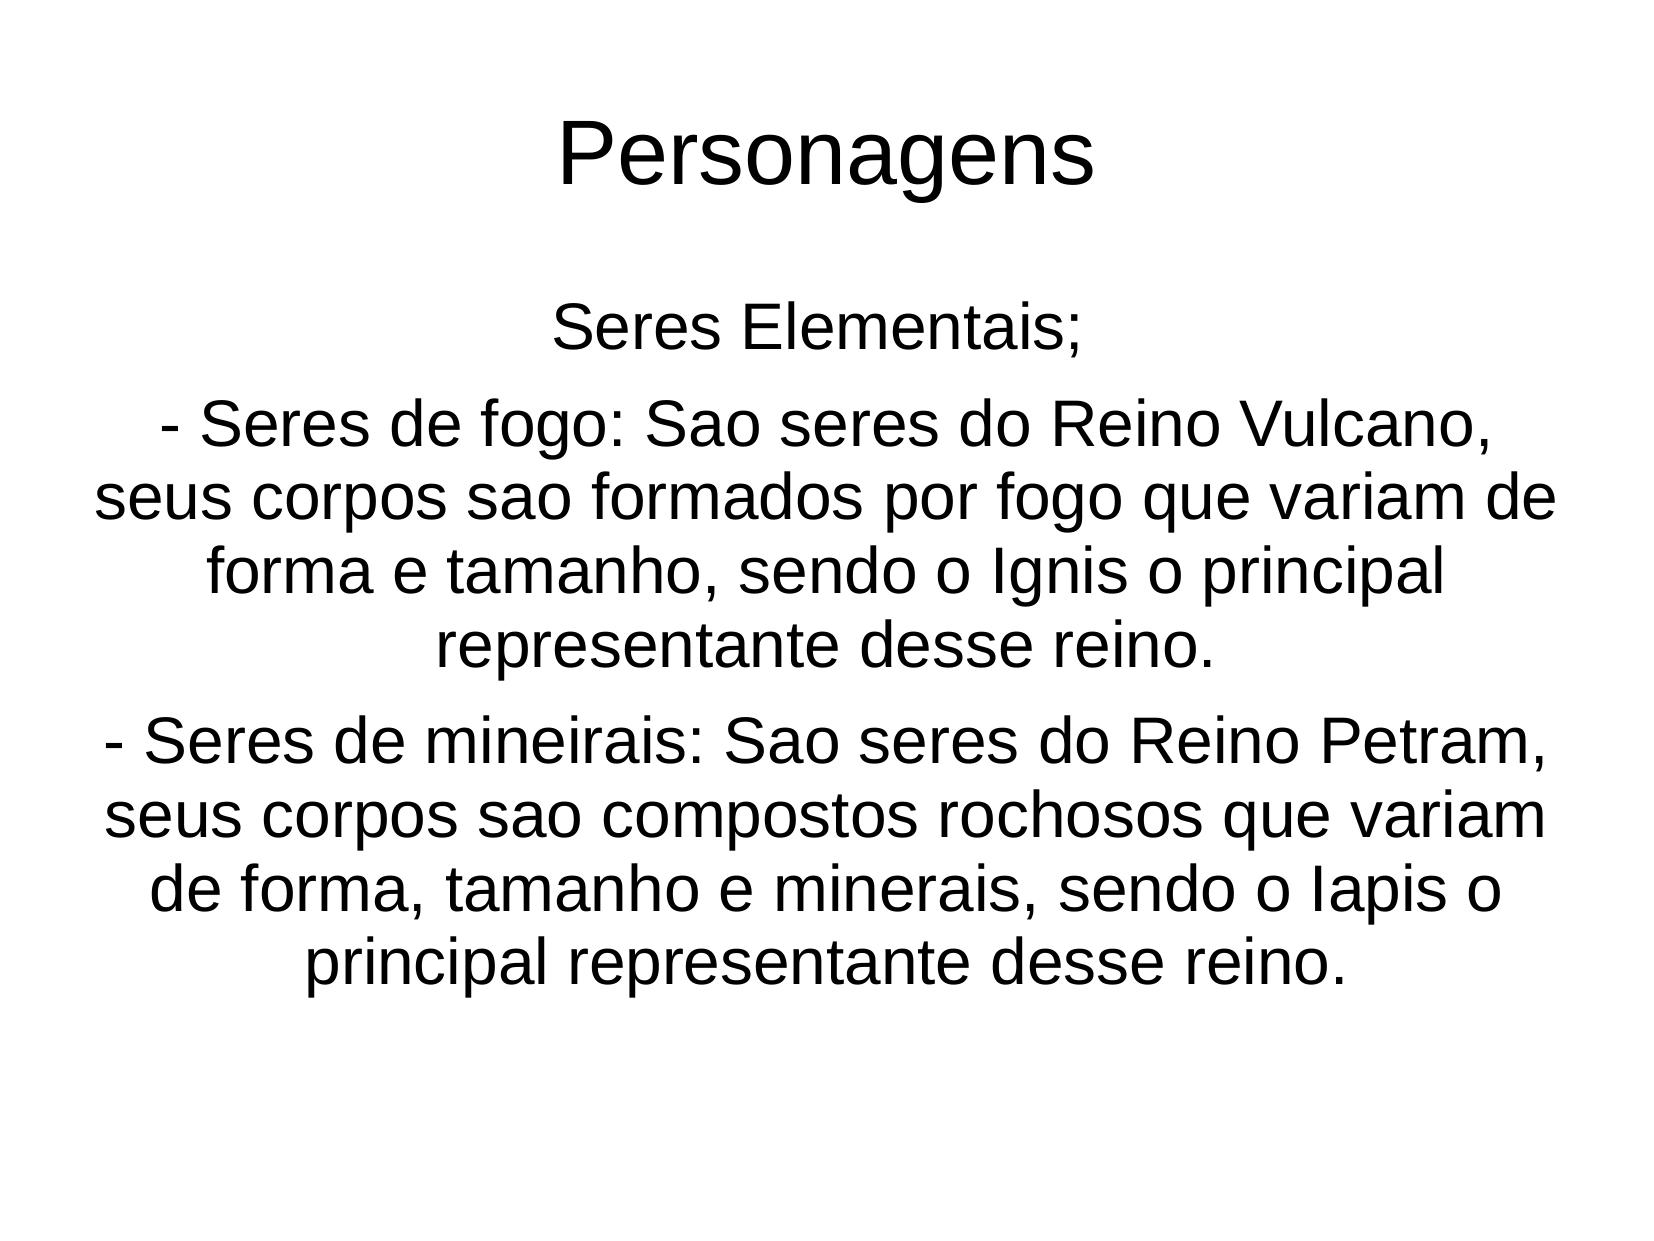

# Personagens
Seres Elementais;
- Seres de fogo: Sao seres do Reino Vulcano, seus corpos sao formados por fogo que variam de forma e tamanho, sendo o Ignis o principal representante desse reino.
- Seres de mineirais: Sao seres do Reino Petram, seus corpos sao compostos rochosos que variam de forma, tamanho e minerais, sendo o Iapis o principal representante desse reino.